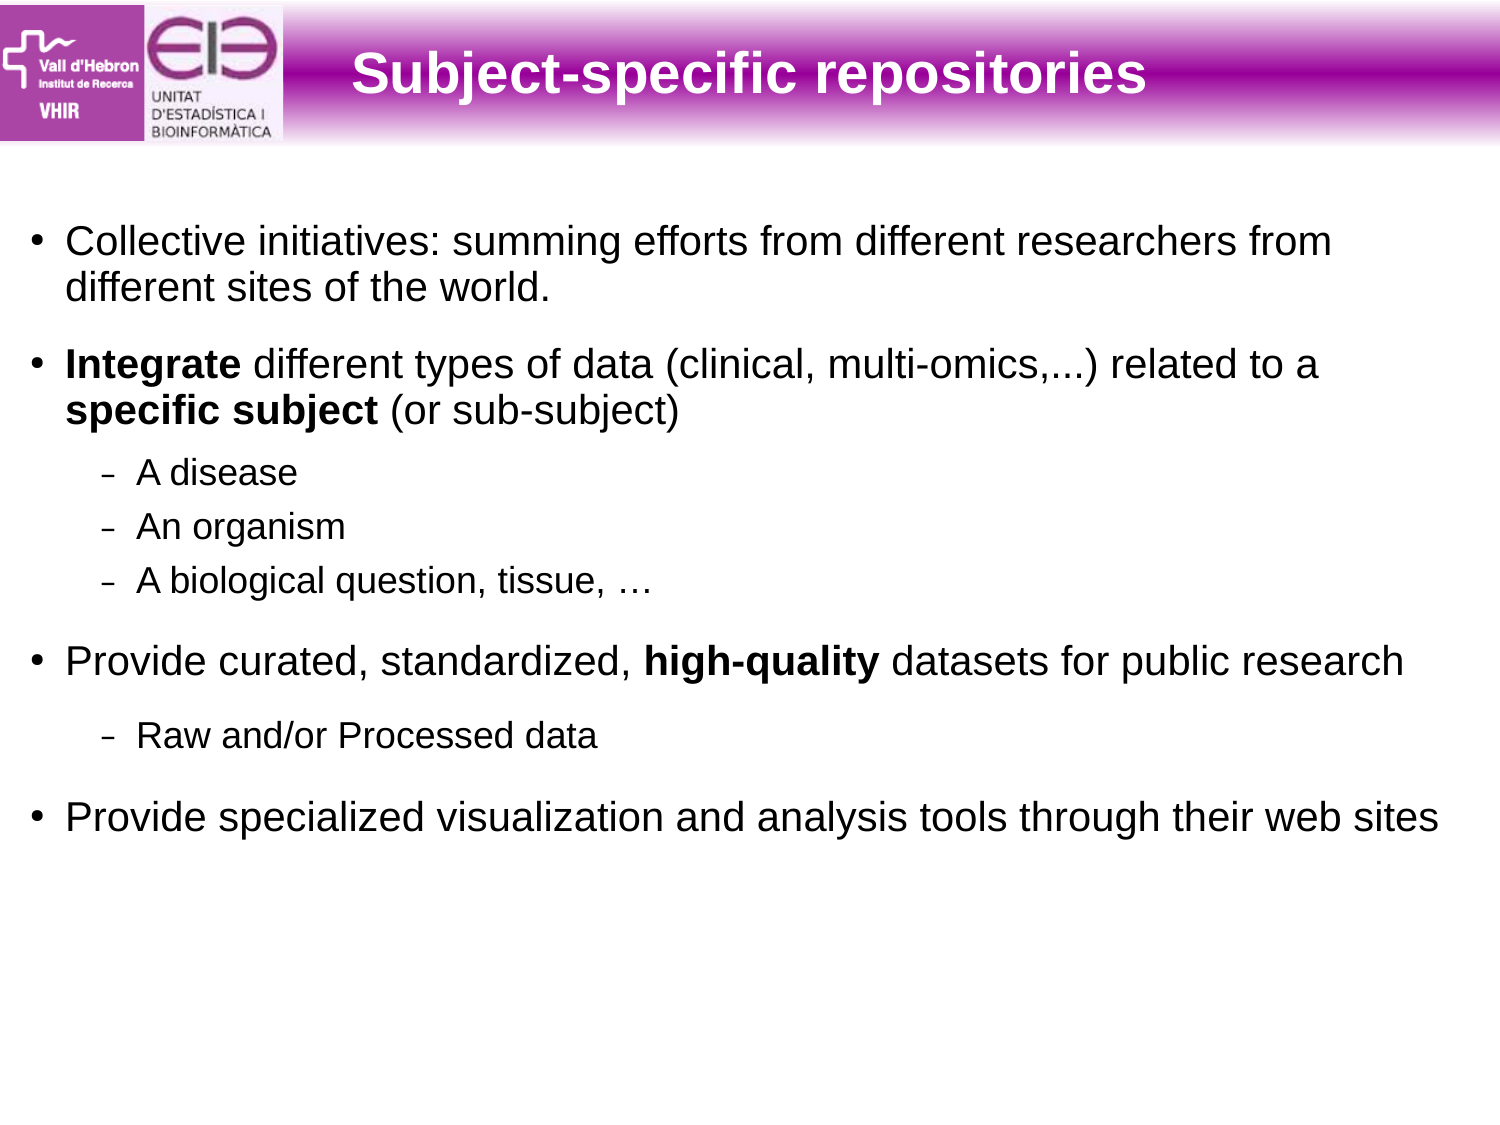

Subject-specific repositories
Collective initiatives: summing efforts from different researchers from different sites of the world.
Integrate different types of data (clinical, multi-omics,...) related to a specific subject (or sub-subject)
A disease
An organism
A biological question, tissue, …
Provide curated, standardized, high-quality datasets for public research
Raw and/or Processed data
Provide specialized visualization and analysis tools through their web sites